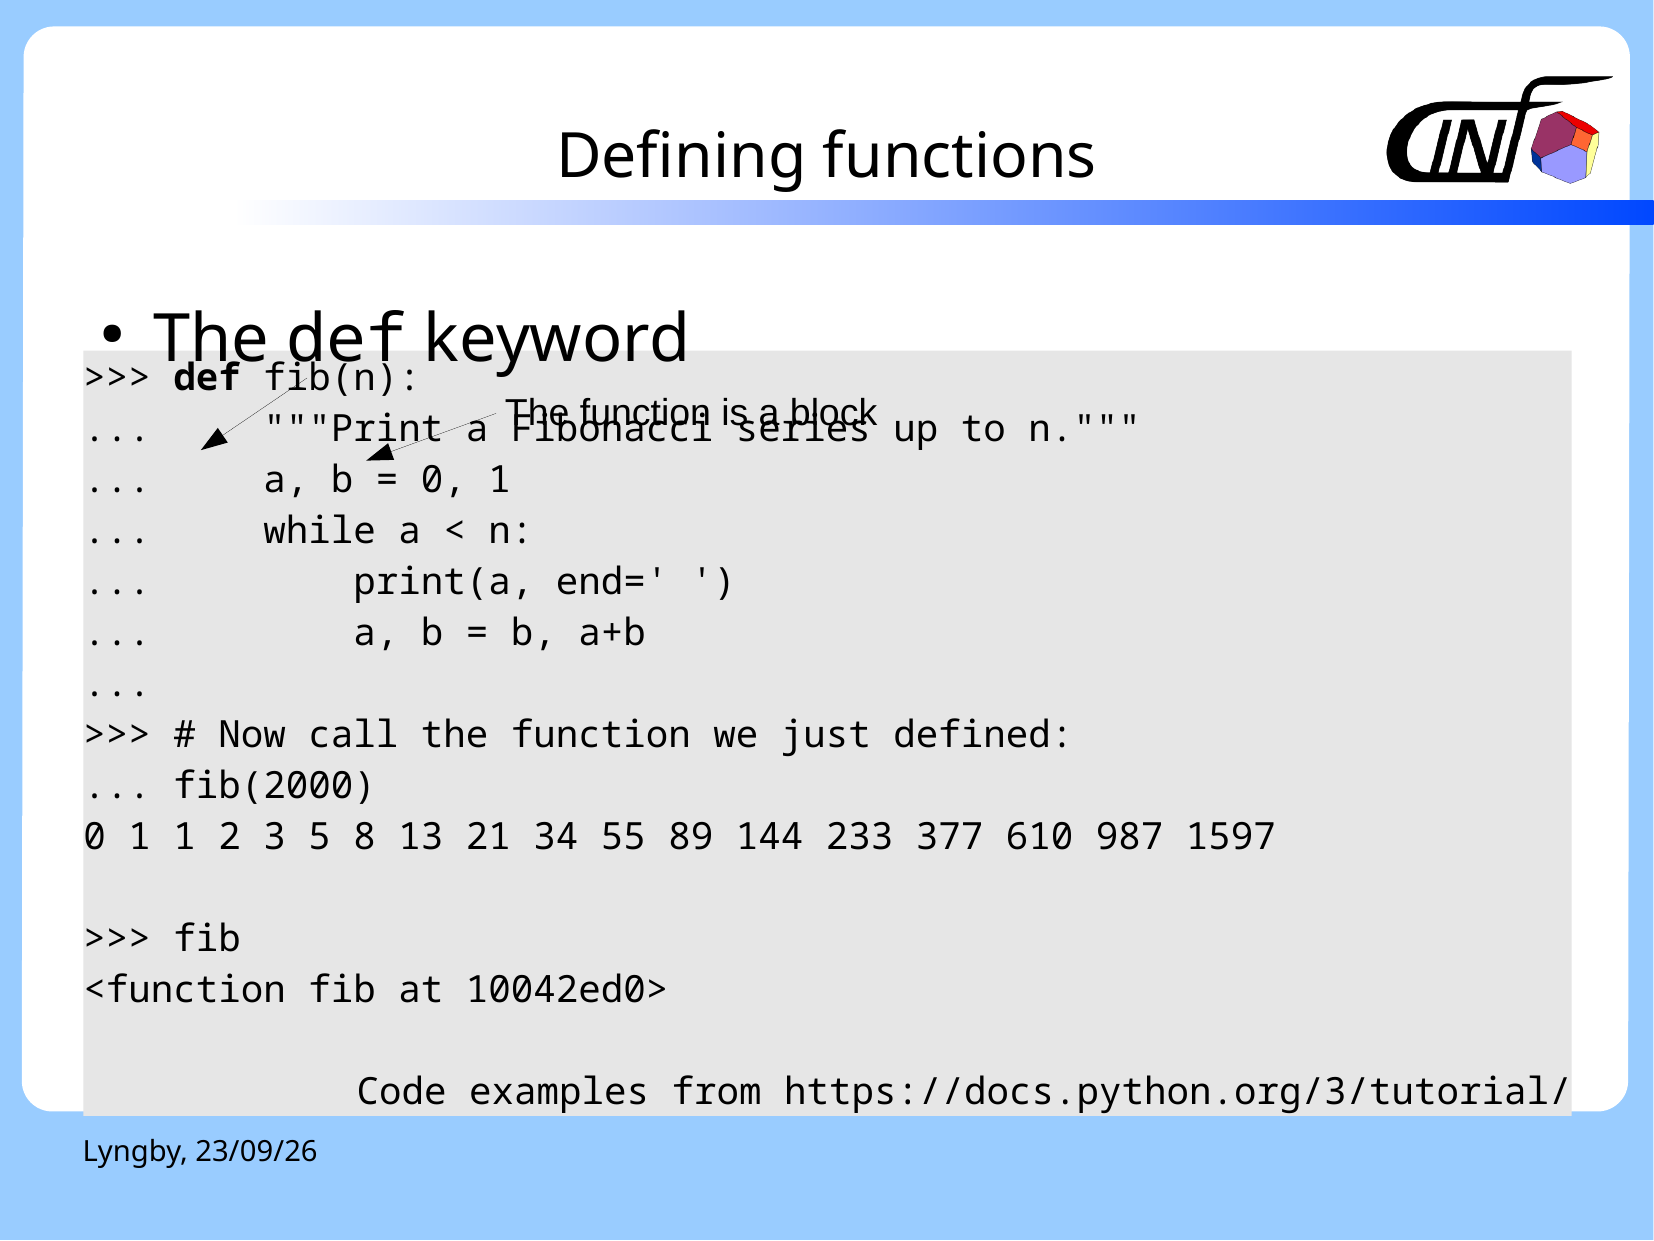

# Defining functions
The def keyword
>>> def fib(n):
... """Print a Fibonacci series up to n."""
... a, b = 0, 1
... while a < n:
... print(a, end=' ')
... a, b = b, a+b
...
>>> # Now call the function we just defined:
... fib(2000)
0 1 1 2 3 5 8 13 21 34 55 89 144 233 377 610 987 1597
>>> fib
<function fib at 10042ed0>
Code examples from https://docs.python.org/3/tutorial/
The function is a block